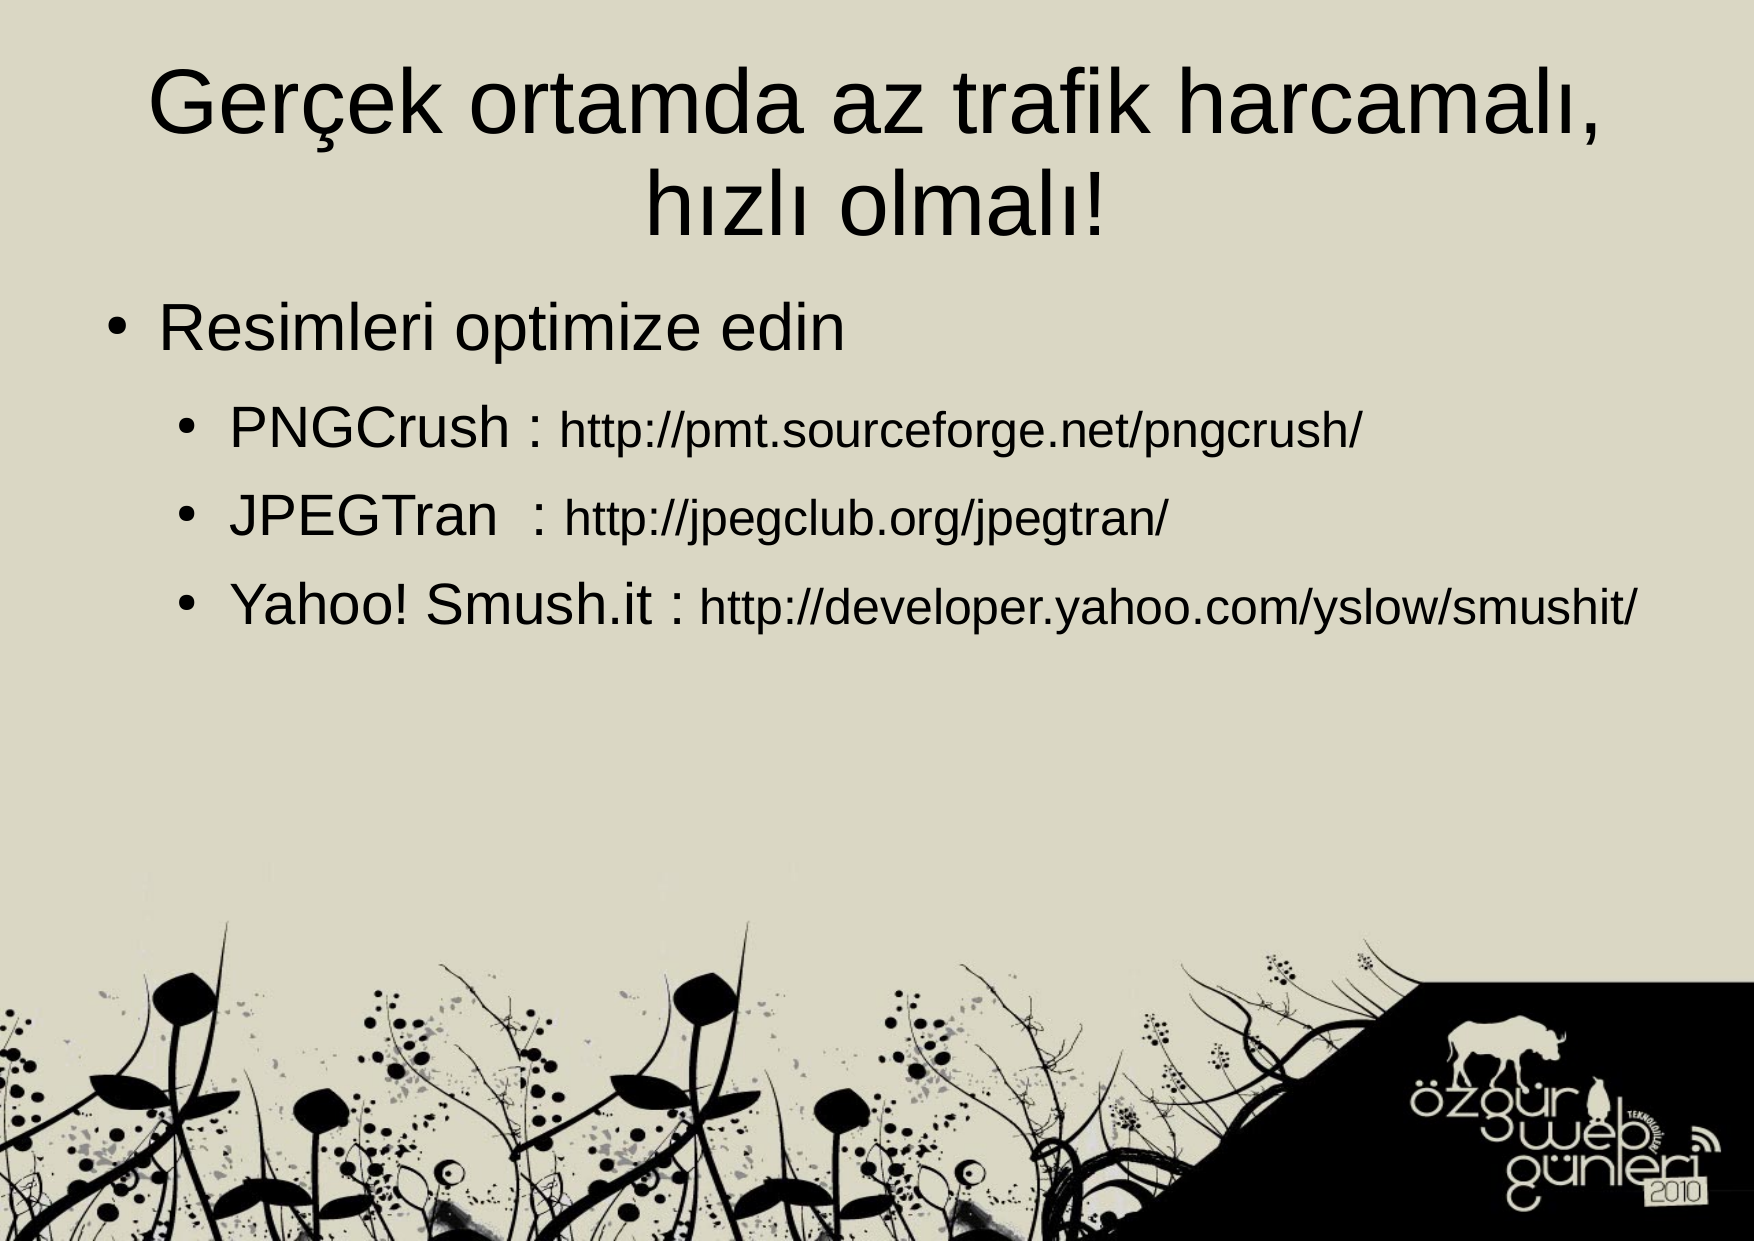

# Gerçek ortamda az trafik harcamalı, hızlı olmalı!
Resimleri optimize edin
PNGCrush : http://pmt.sourceforge.net/pngcrush/
JPEGTran : http://jpegclub.org/jpegtran/
Yahoo! Smush.it : http://developer.yahoo.com/yslow/smushit/